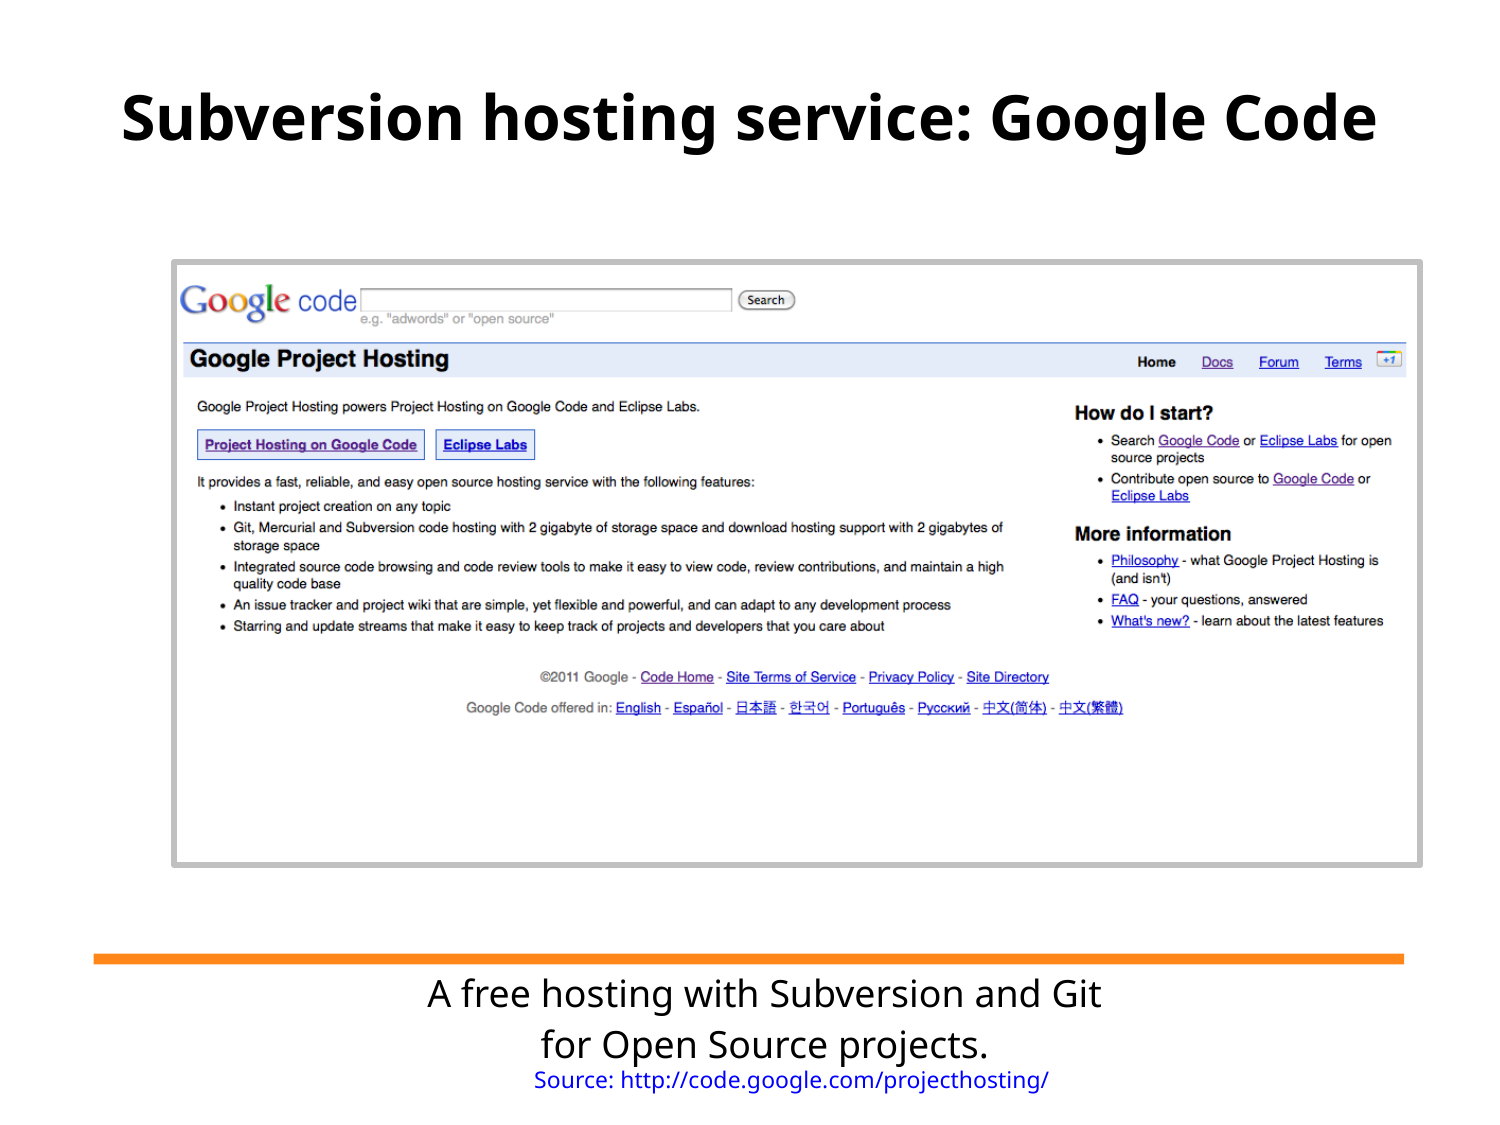

# Subversion hosting service: Google Code
A free hosting with Subversion and Git for Open Source projects.
Source: http://code.google.com/projecthosting/